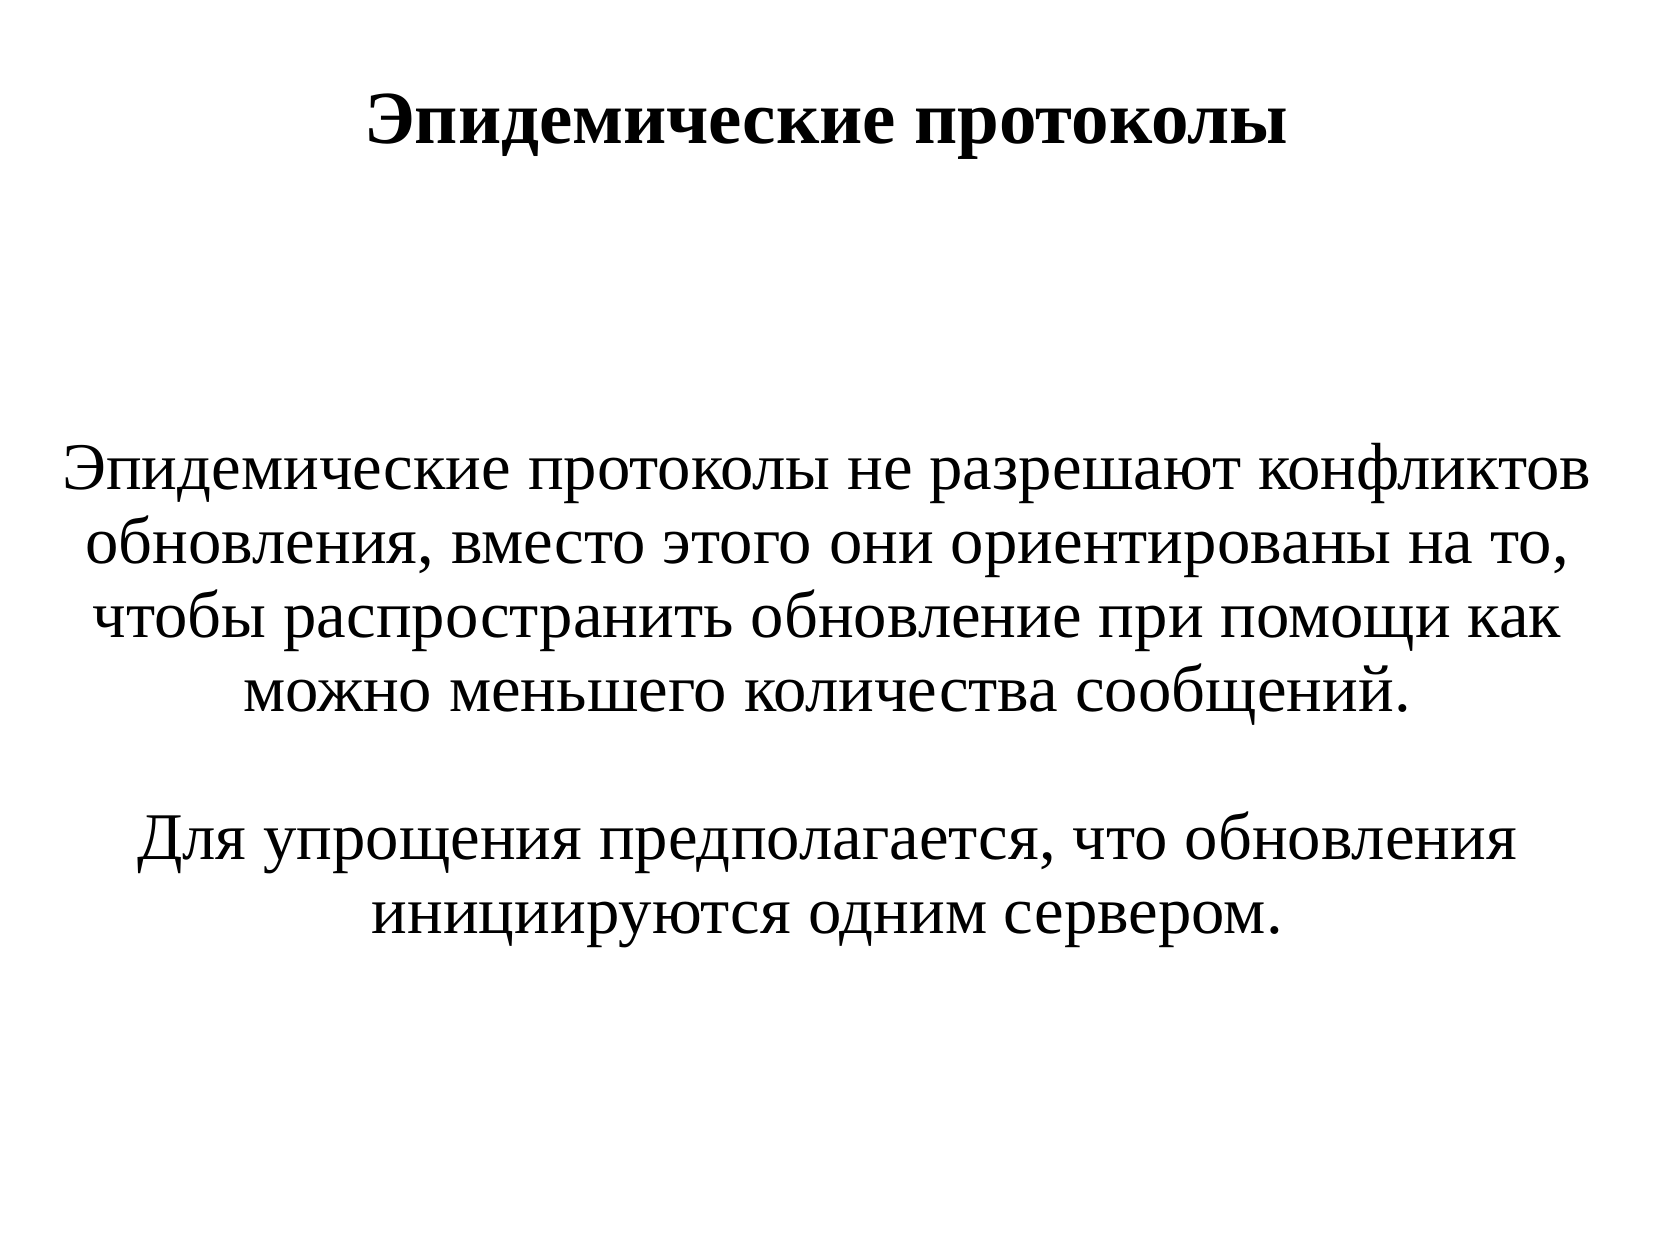

# Эпидемические протоколы
Эпидемические протоколы не разрешают конфликтов обновления, вместо этого они ориентированы на то, чтобы распространить обновление при помощи как можно меньшего количества сообщений.
Для упрощения предполагается, что обновления инициируются одним сервером.